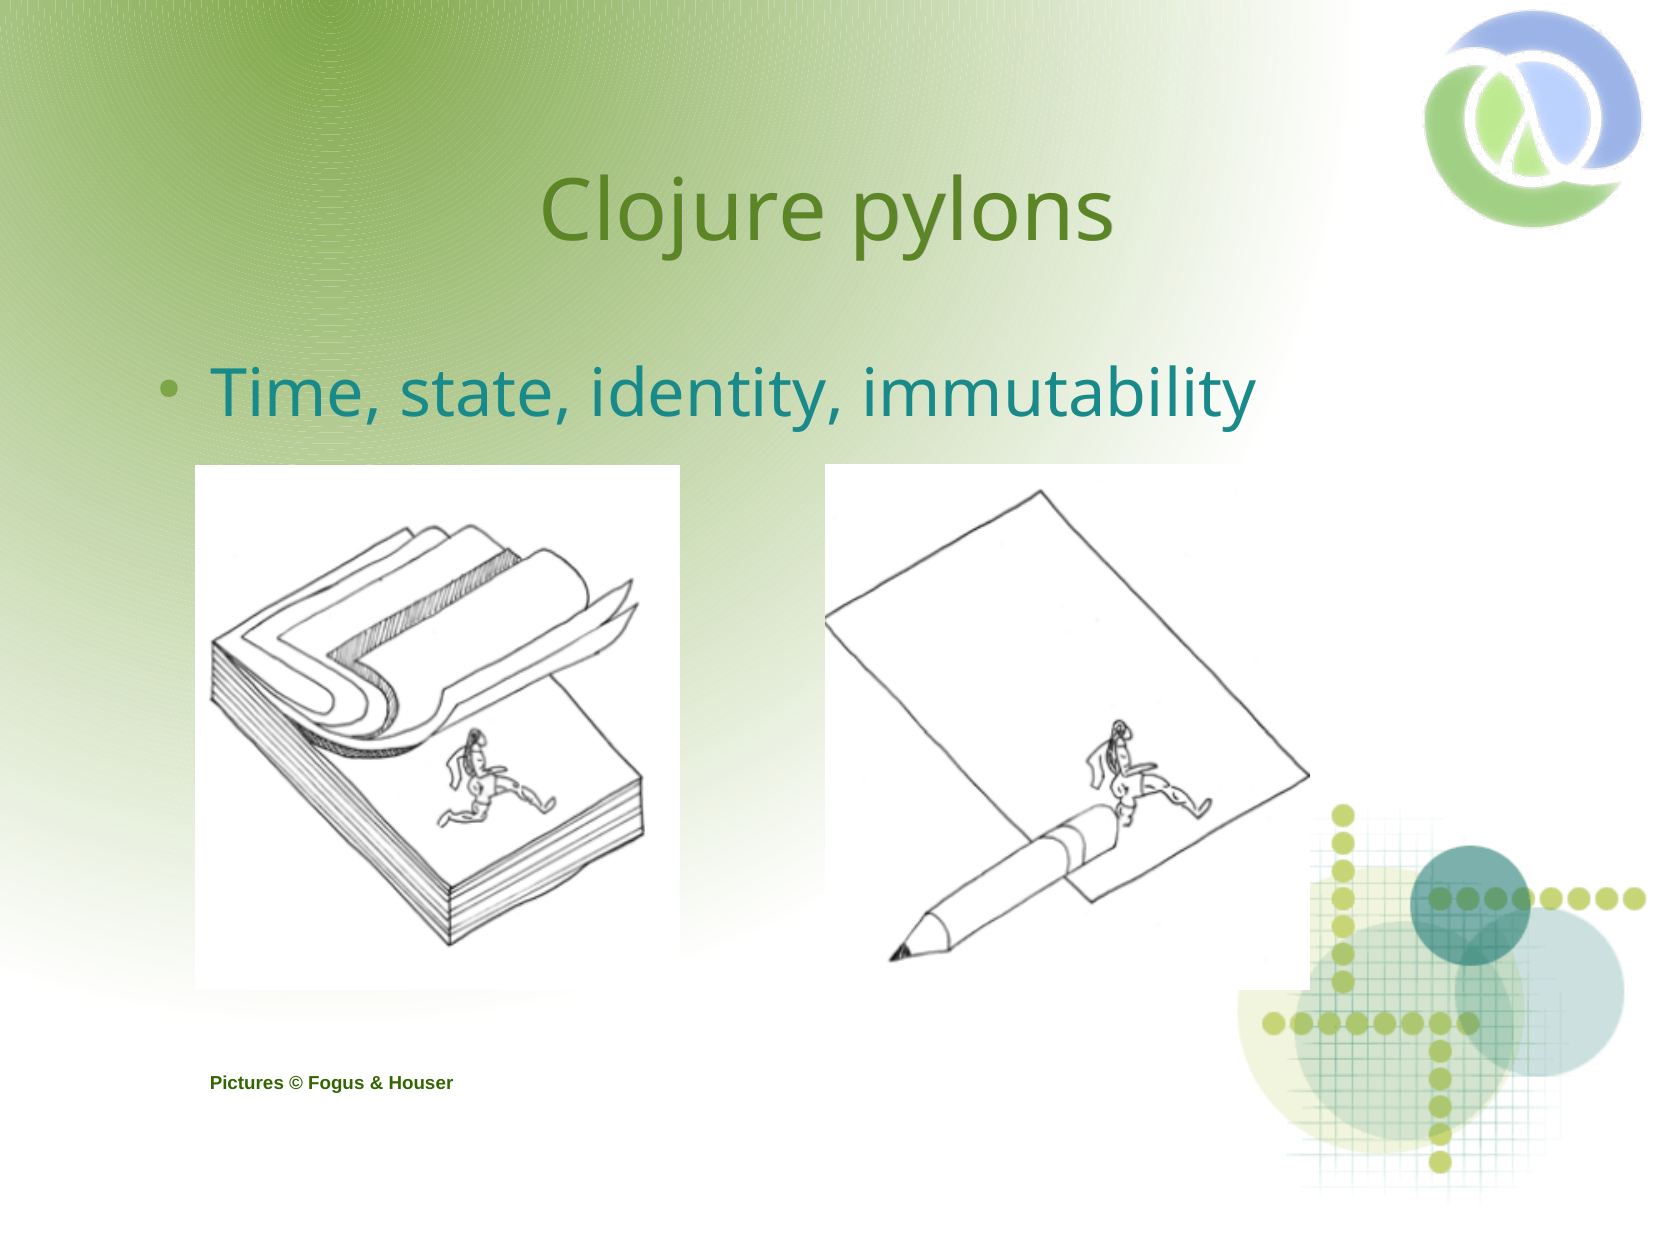

# Clojure pylons
Time, state, identity, immutability
Pictures © Fogus & Houser